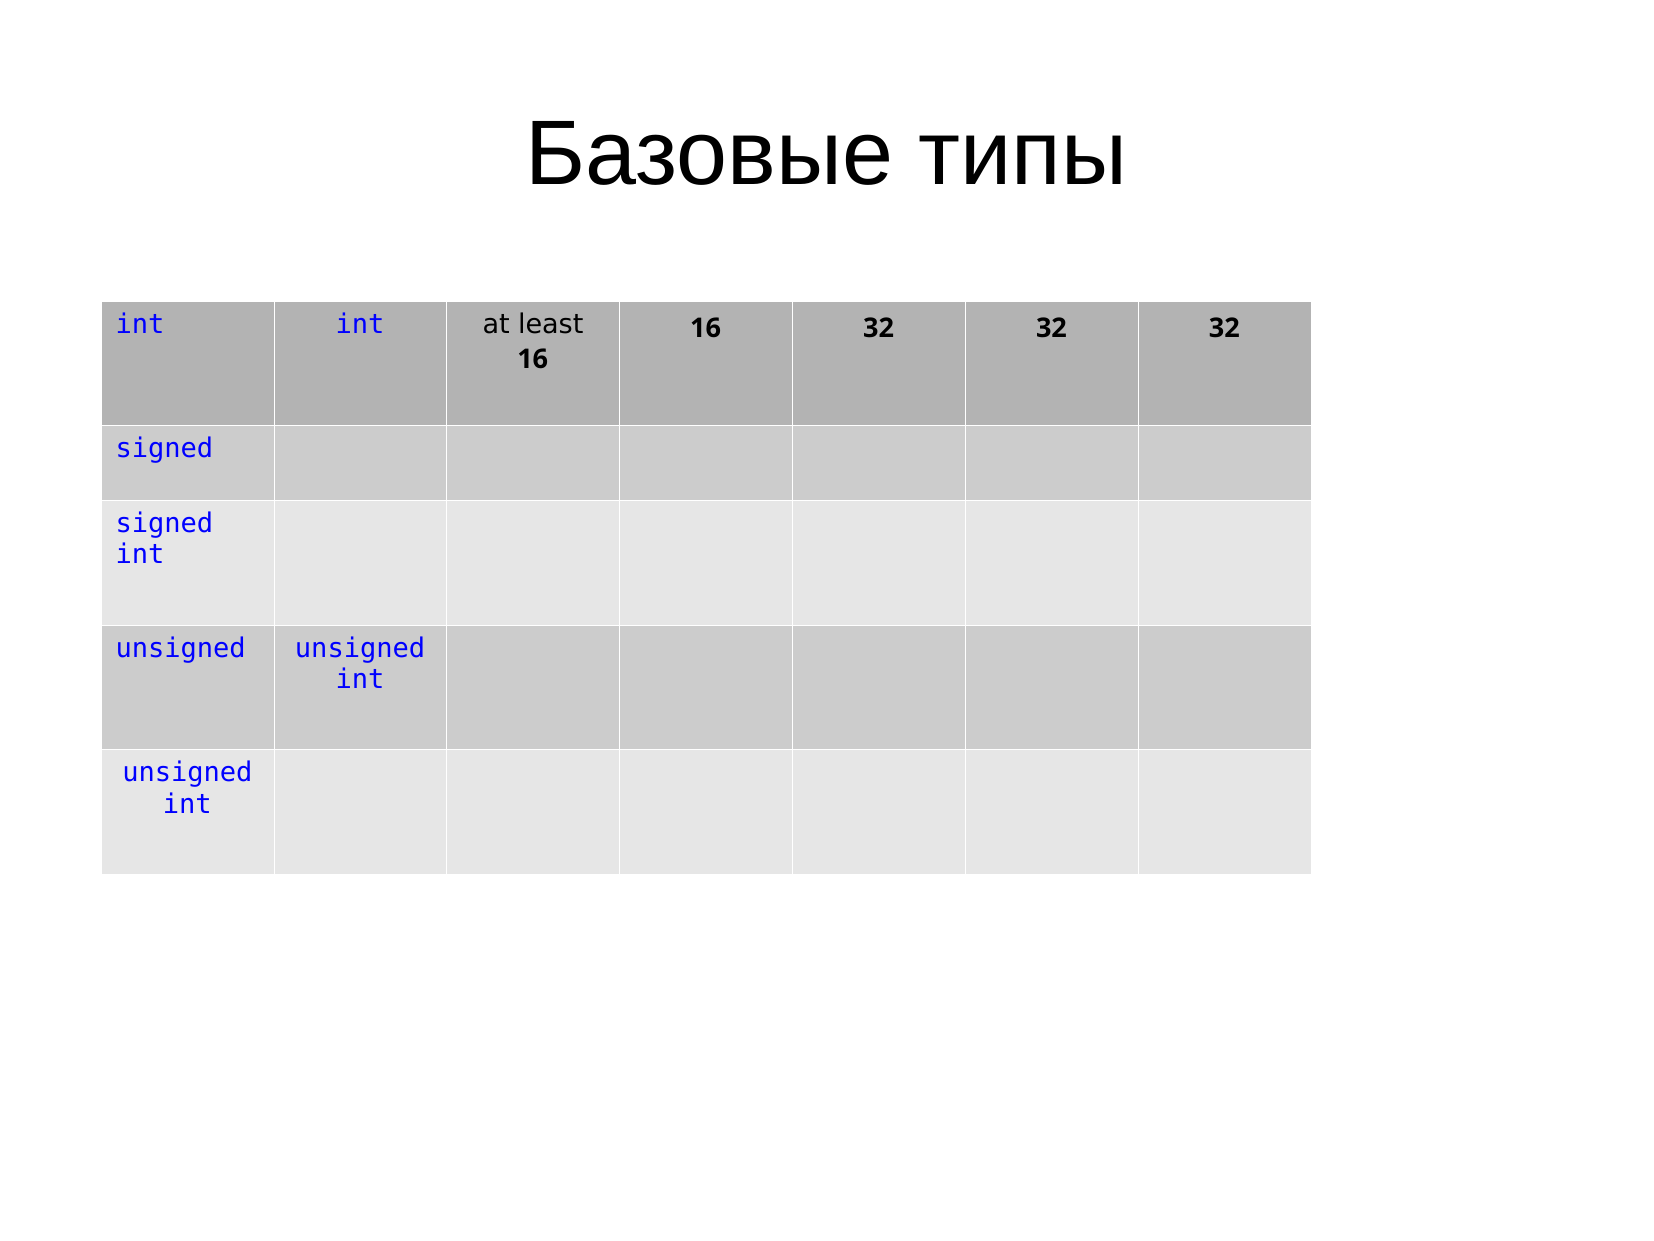

# Базовые типы
| int | int | at least 16 | 16 | 32 | 32 | 32 |
| --- | --- | --- | --- | --- | --- | --- |
| signed | | | | | | |
| signed int | | | | | | |
| unsigned | unsigned int | | | | | |
| unsigned int | | | | | | |